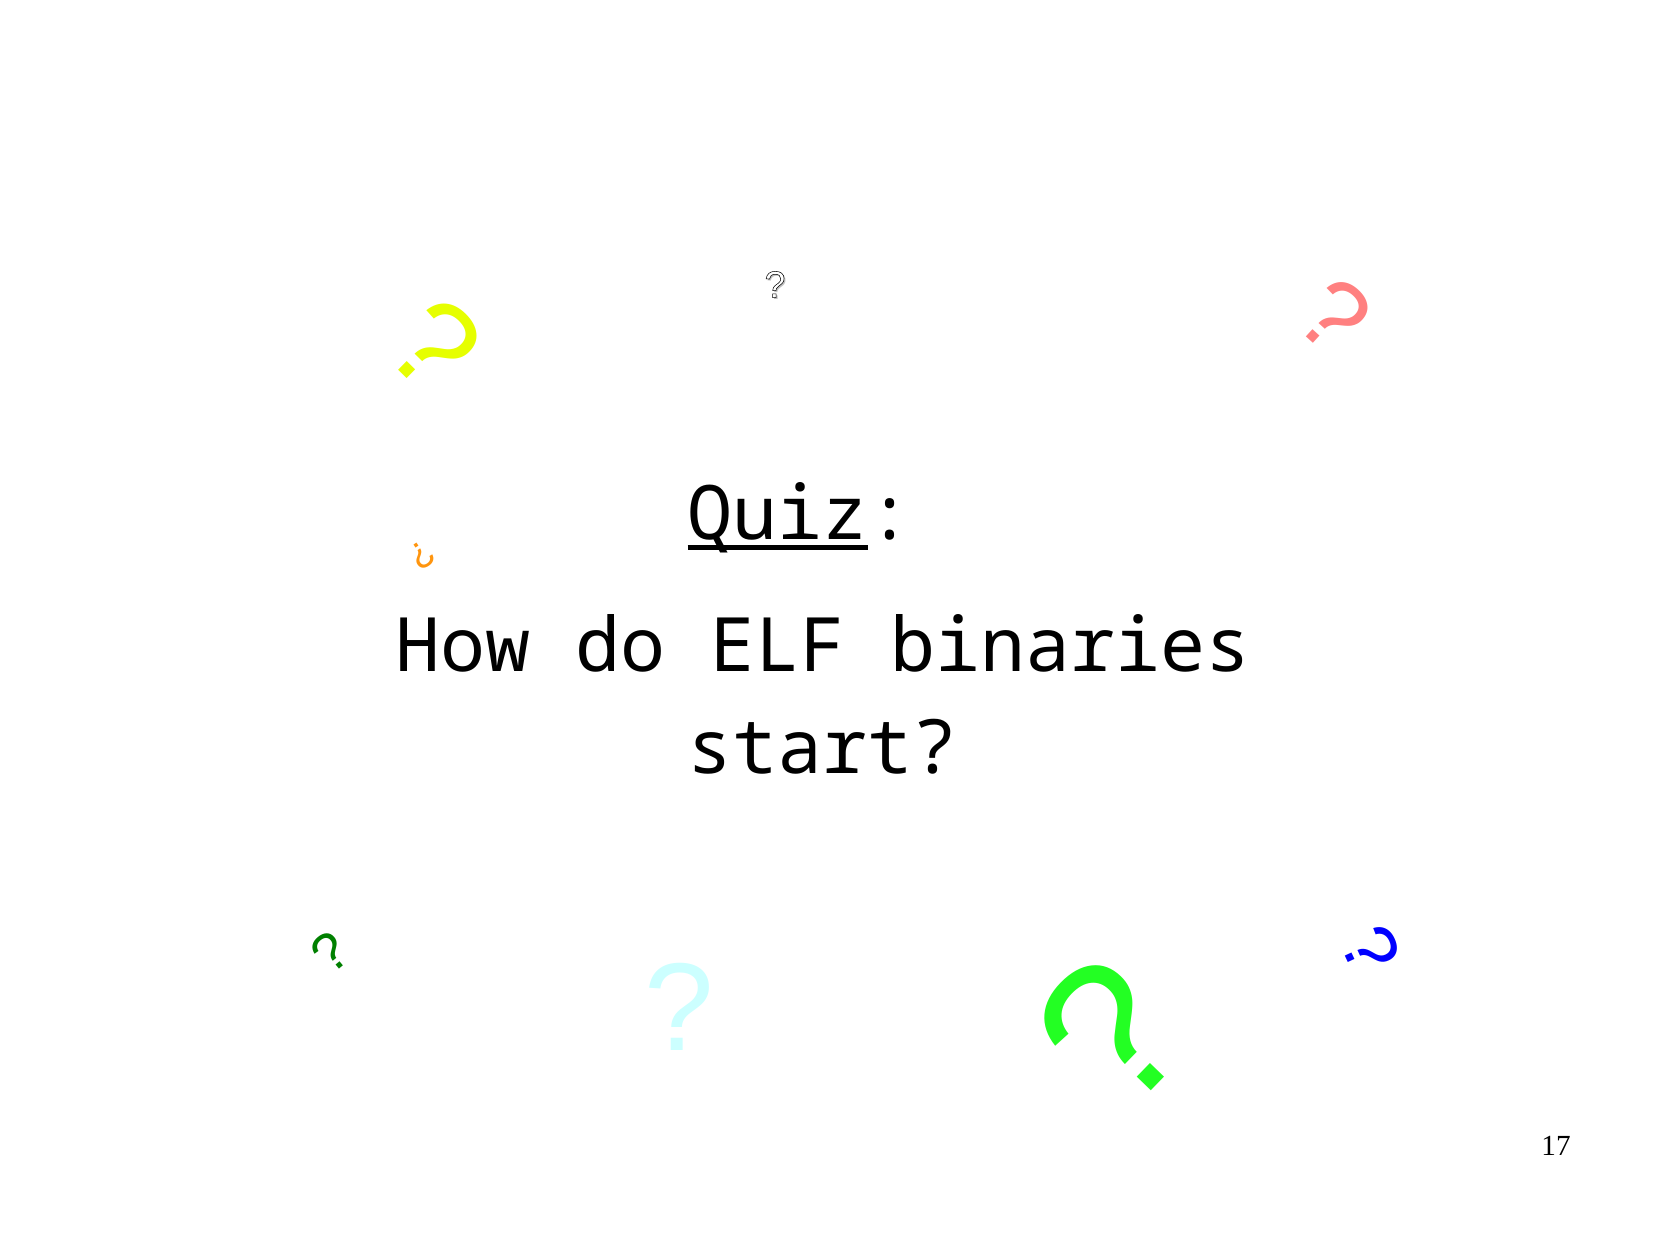

?
?
?
# Quiz:
How do ELF binaries start?
?
?
?
?
?
17